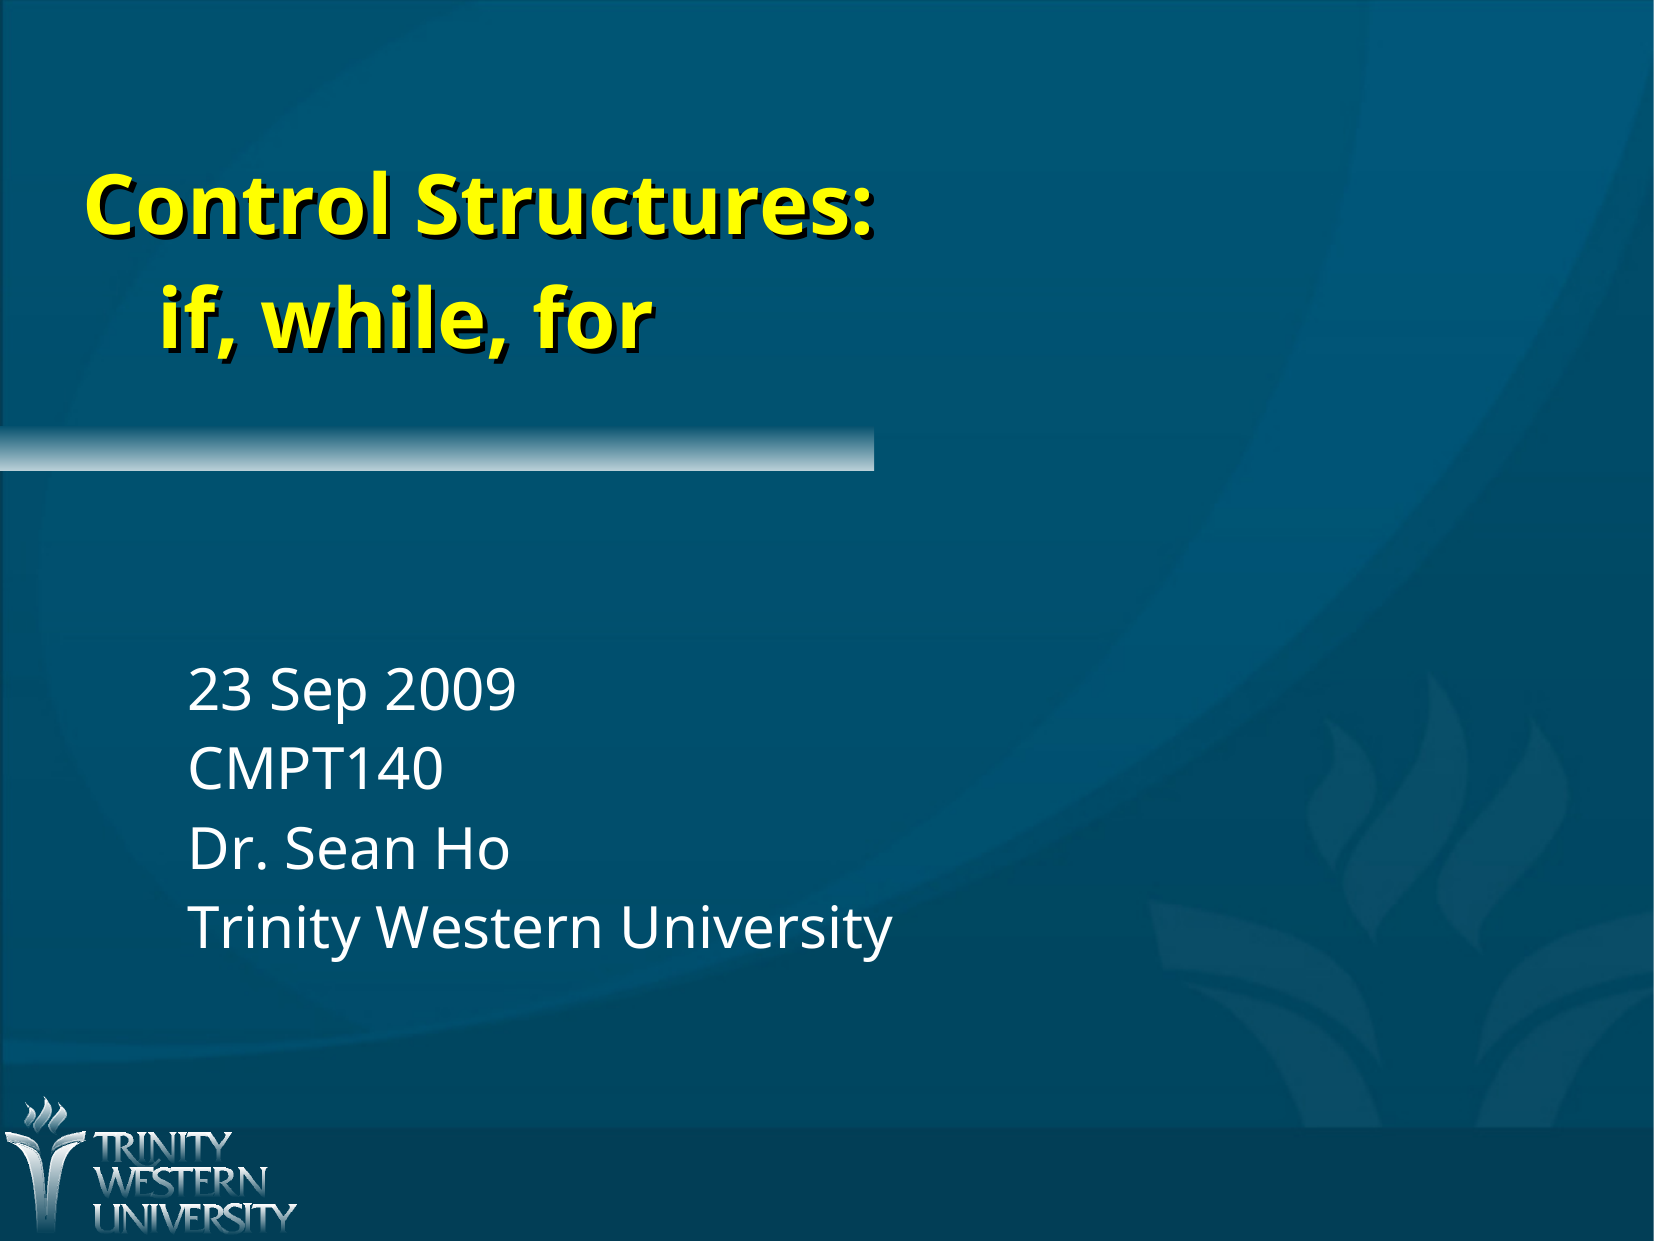

# Control Structures: if, while, for
23 Sep 2009
CMPT140
Dr. Sean Ho
Trinity Western University